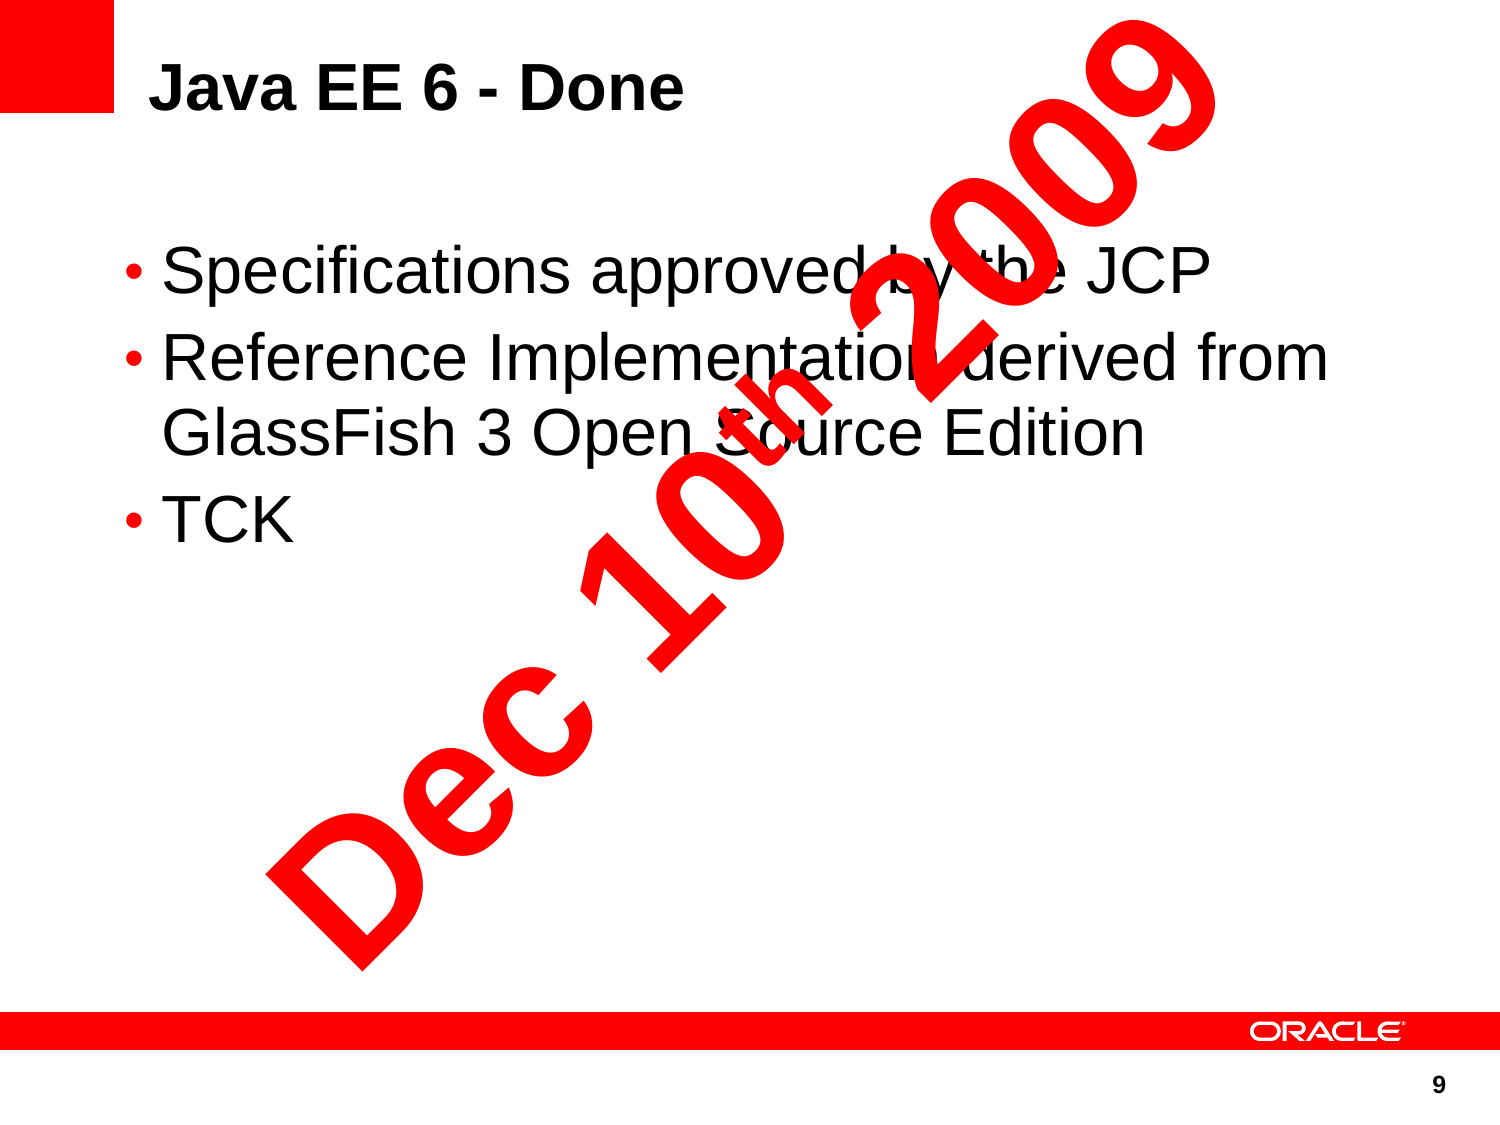

# Java EE 6 - Done
Specifications approved by the JCP
Reference Implementation derived from GlassFish 3 Open Source Edition
TCK
Dec 10th 2009